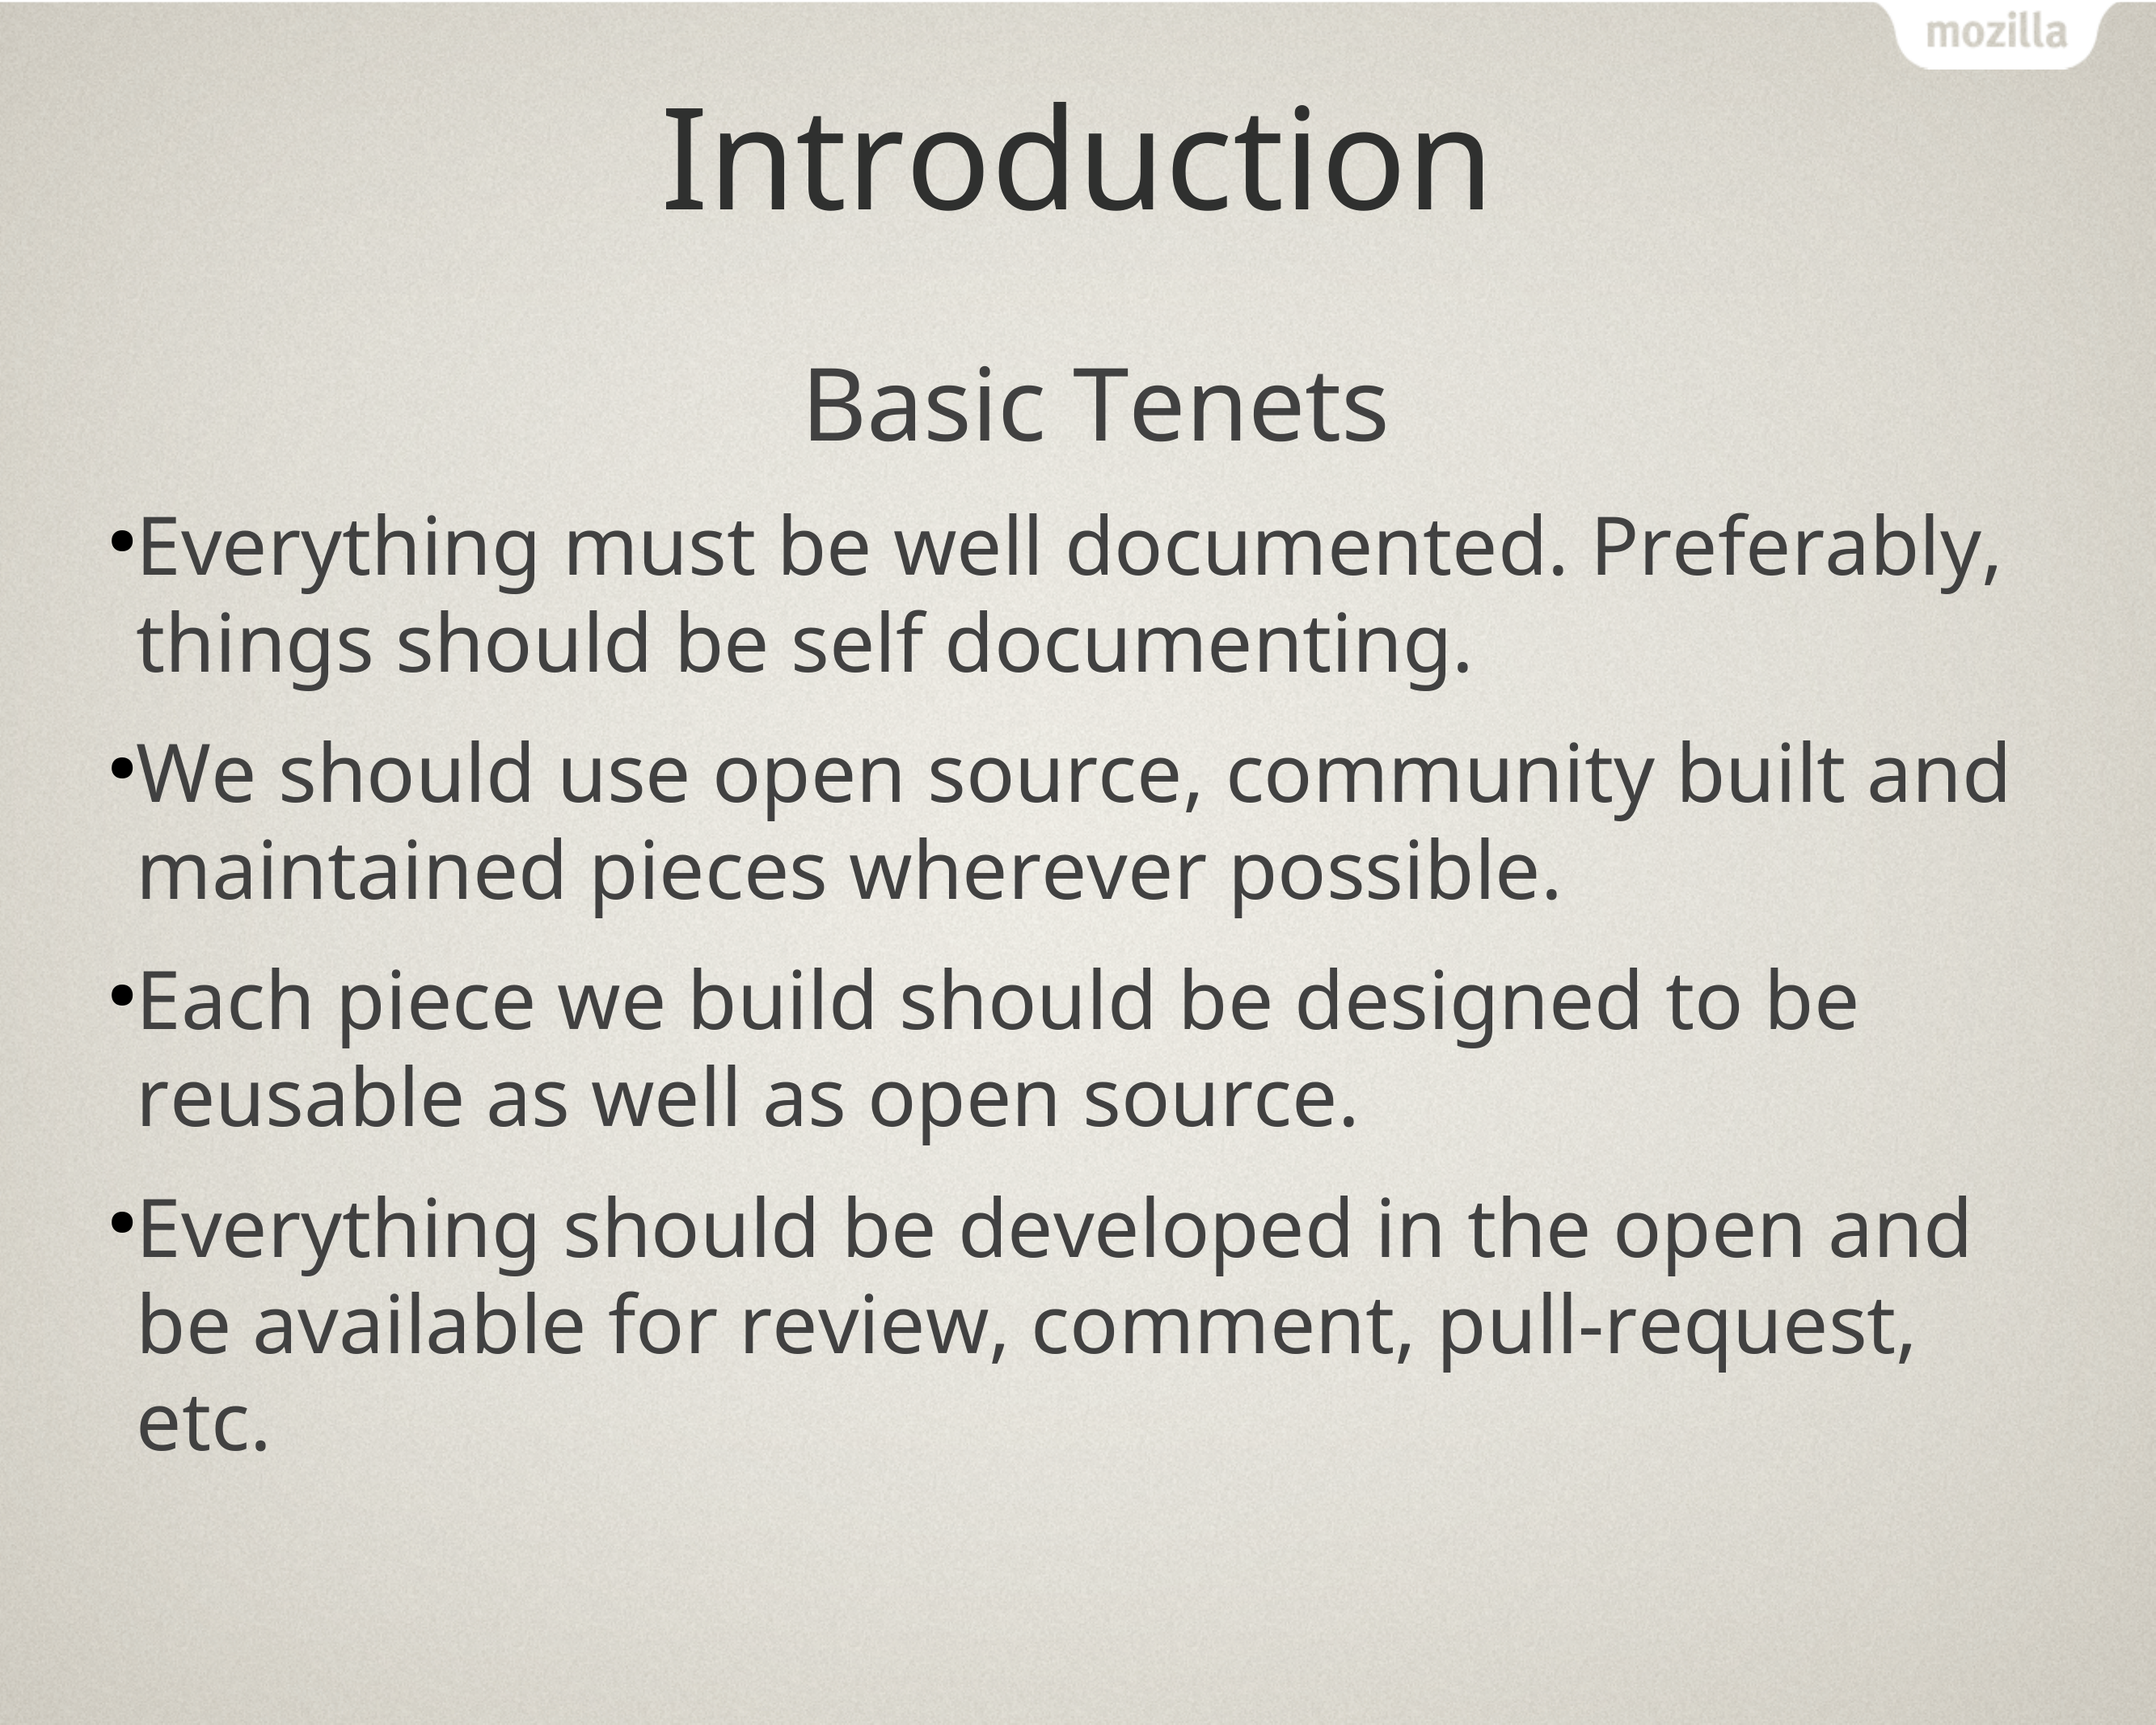

# Introduction
Basic Tenets
Everything must be well documented. Preferably, things should be self documenting.
We should use open source, community built and maintained pieces wherever possible.
Each piece we build should be designed to be reusable as well as open source.
Everything should be developed in the open and be available for review, comment, pull-request, etc.